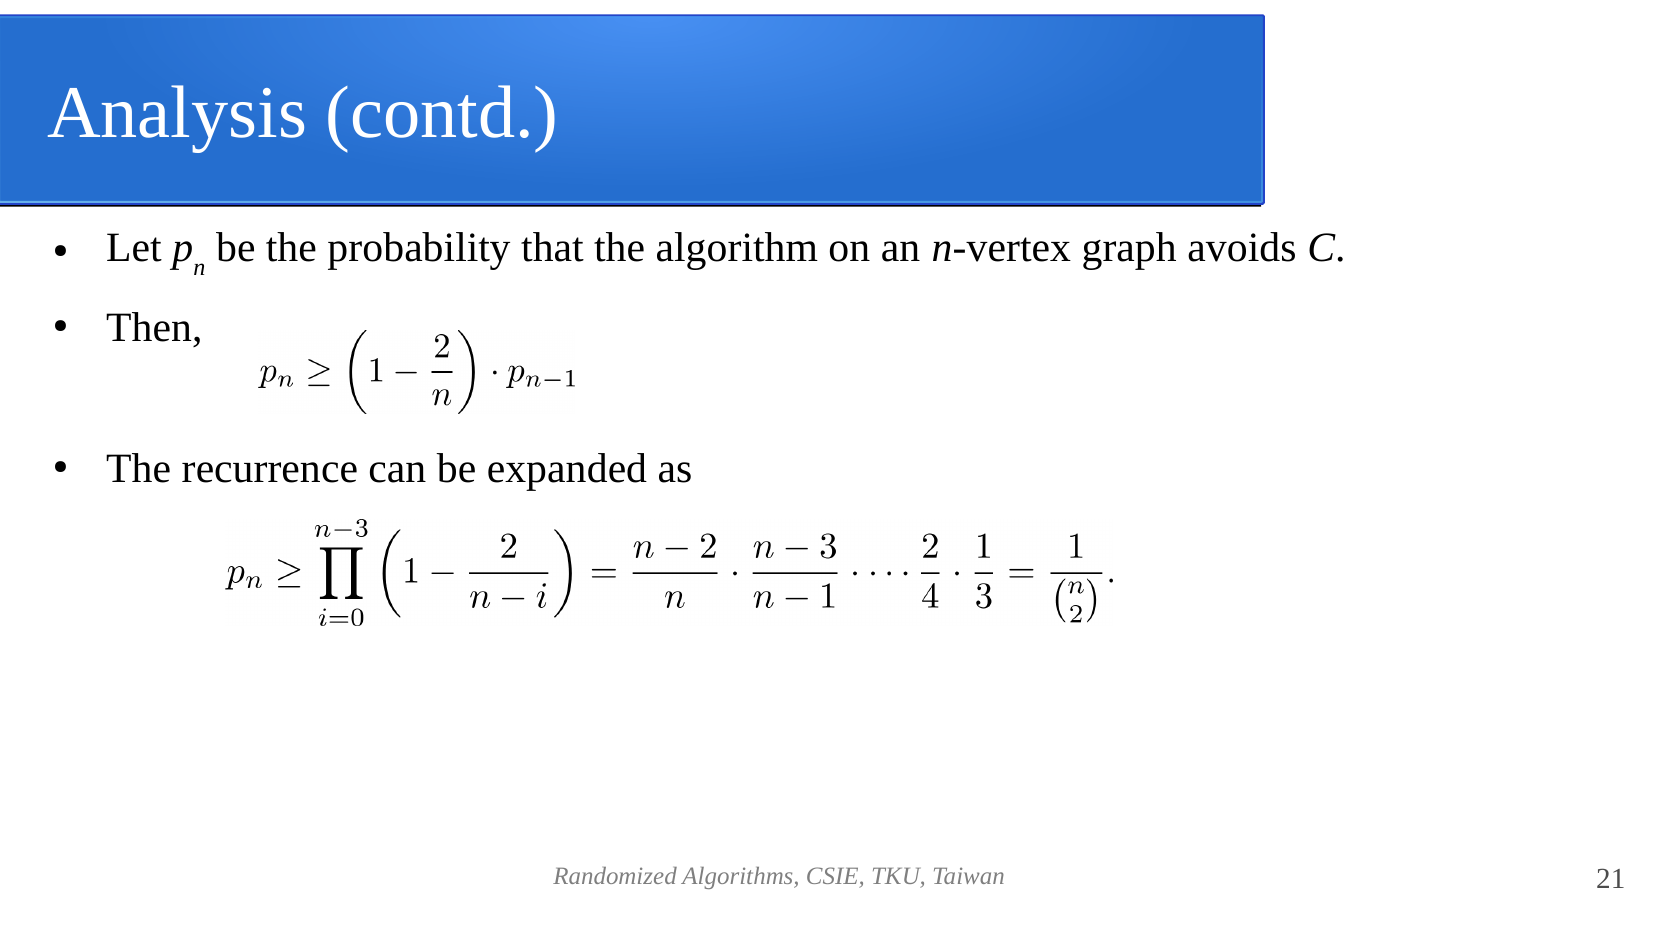

# Analysis (contd.)
Let pn be the probability that the algorithm on an n-vertex graph avoids C.
Then,
The recurrence can be expanded as
Randomized Algorithms, CSIE, TKU, Taiwan
21